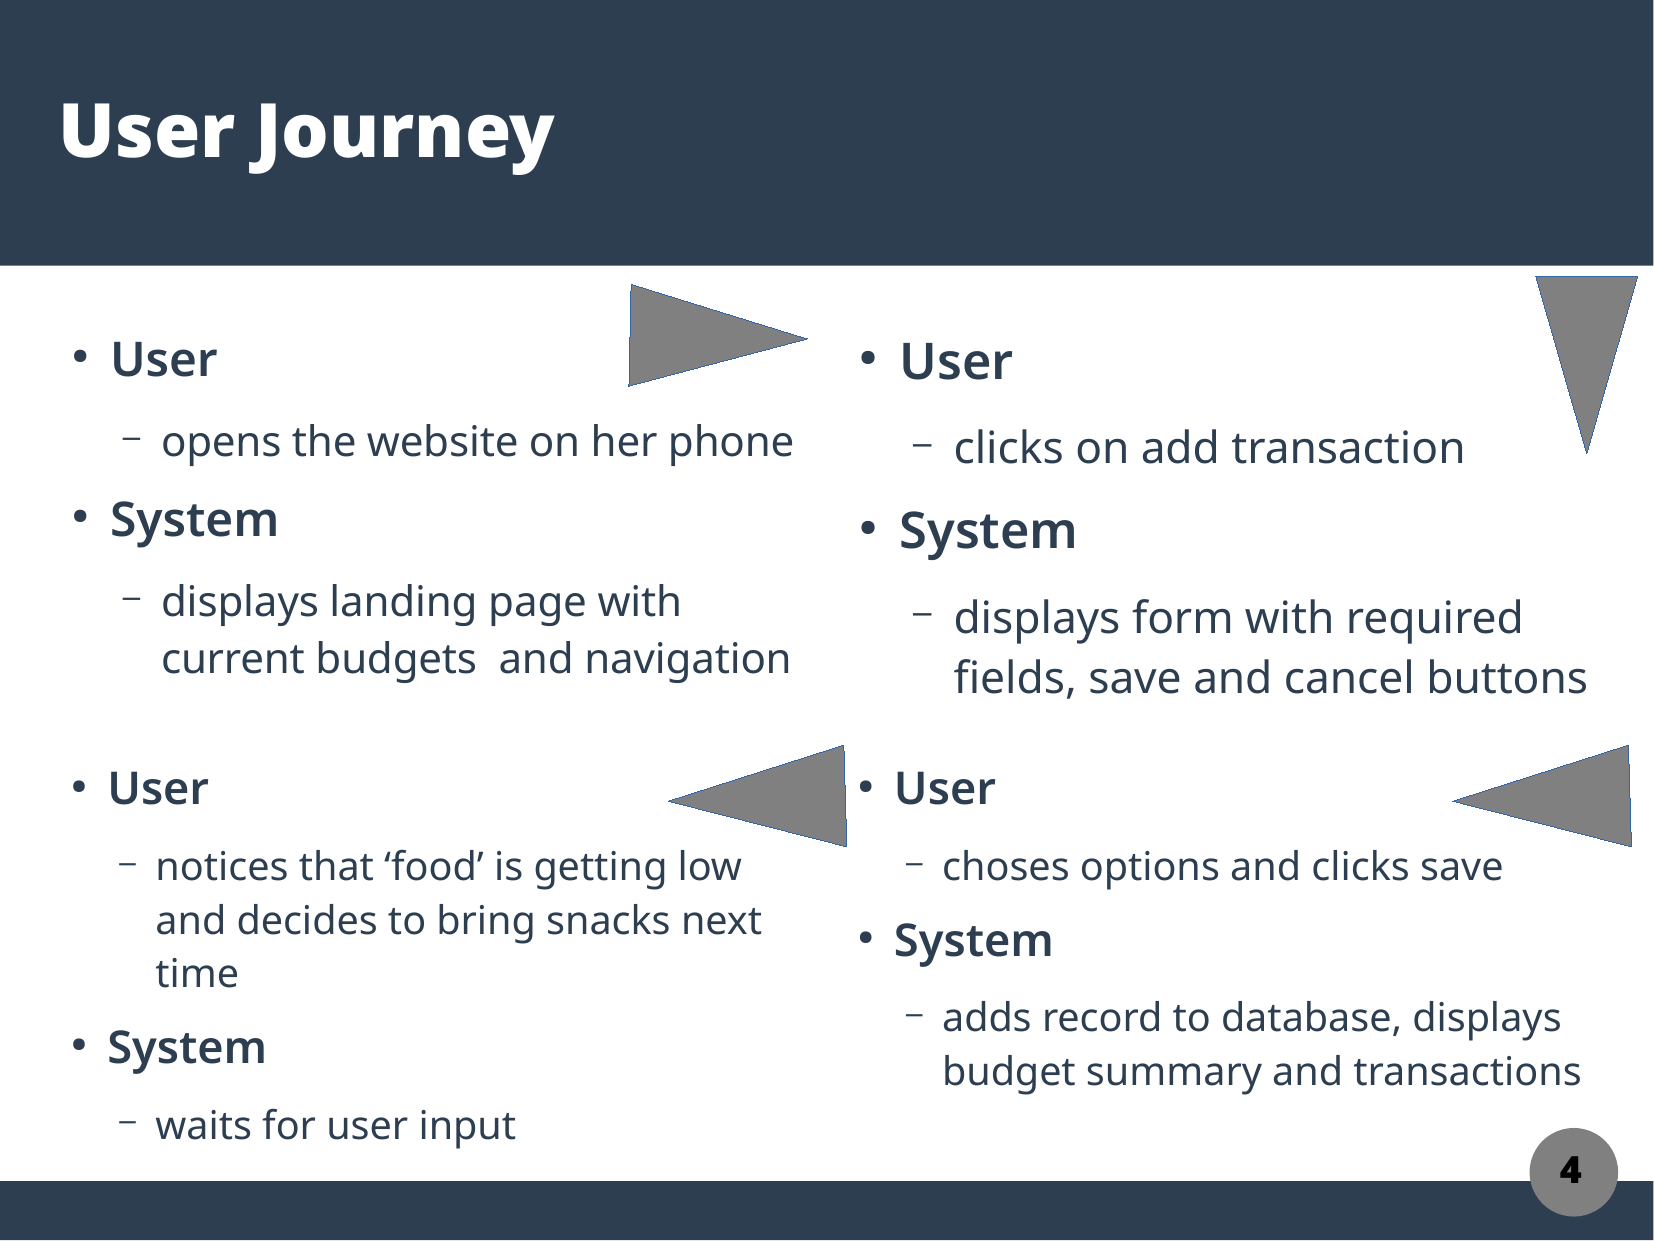

# User Journey
User
opens the website on her phone
System
displays landing page with current budgets and navigation
User
clicks on add transaction
System
displays form with required fields, save and cancel buttons
User
notices that ‘food’ is getting low and decides to bring snacks next time
System
waits for user input
User
choses options and clicks save
System
adds record to database, displays budget summary and transactions
4